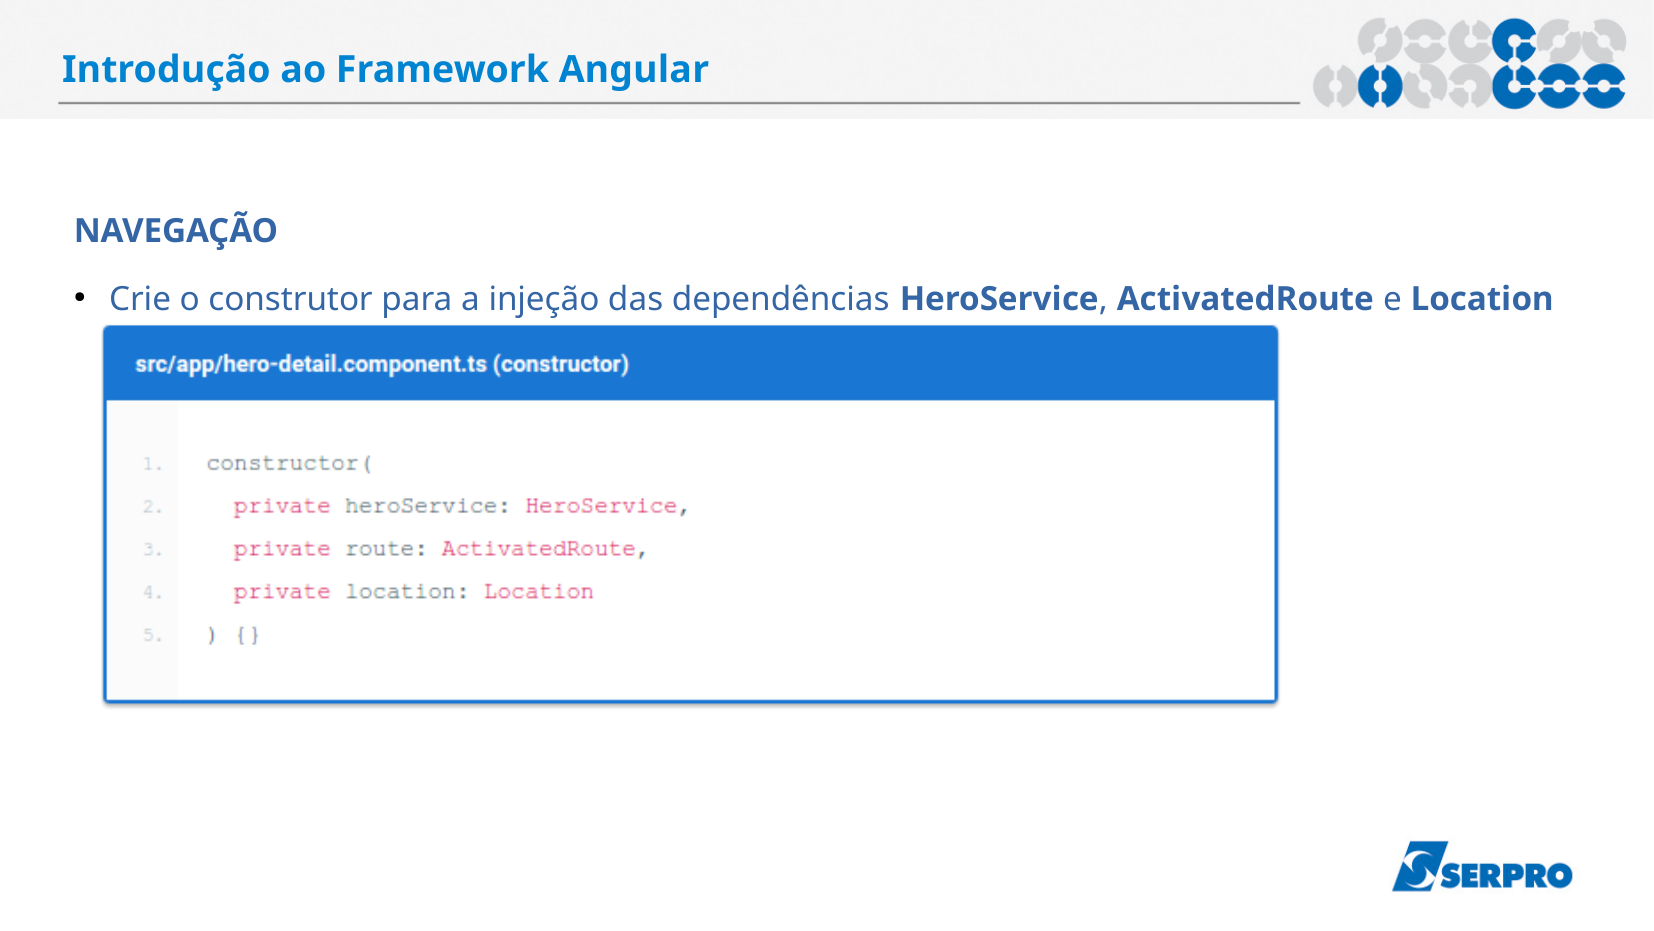

Introdução ao Framework Angular
NAVEGAÇÃO
Crie o construtor para a injeção das dependências HeroService, ActivatedRoute e Location